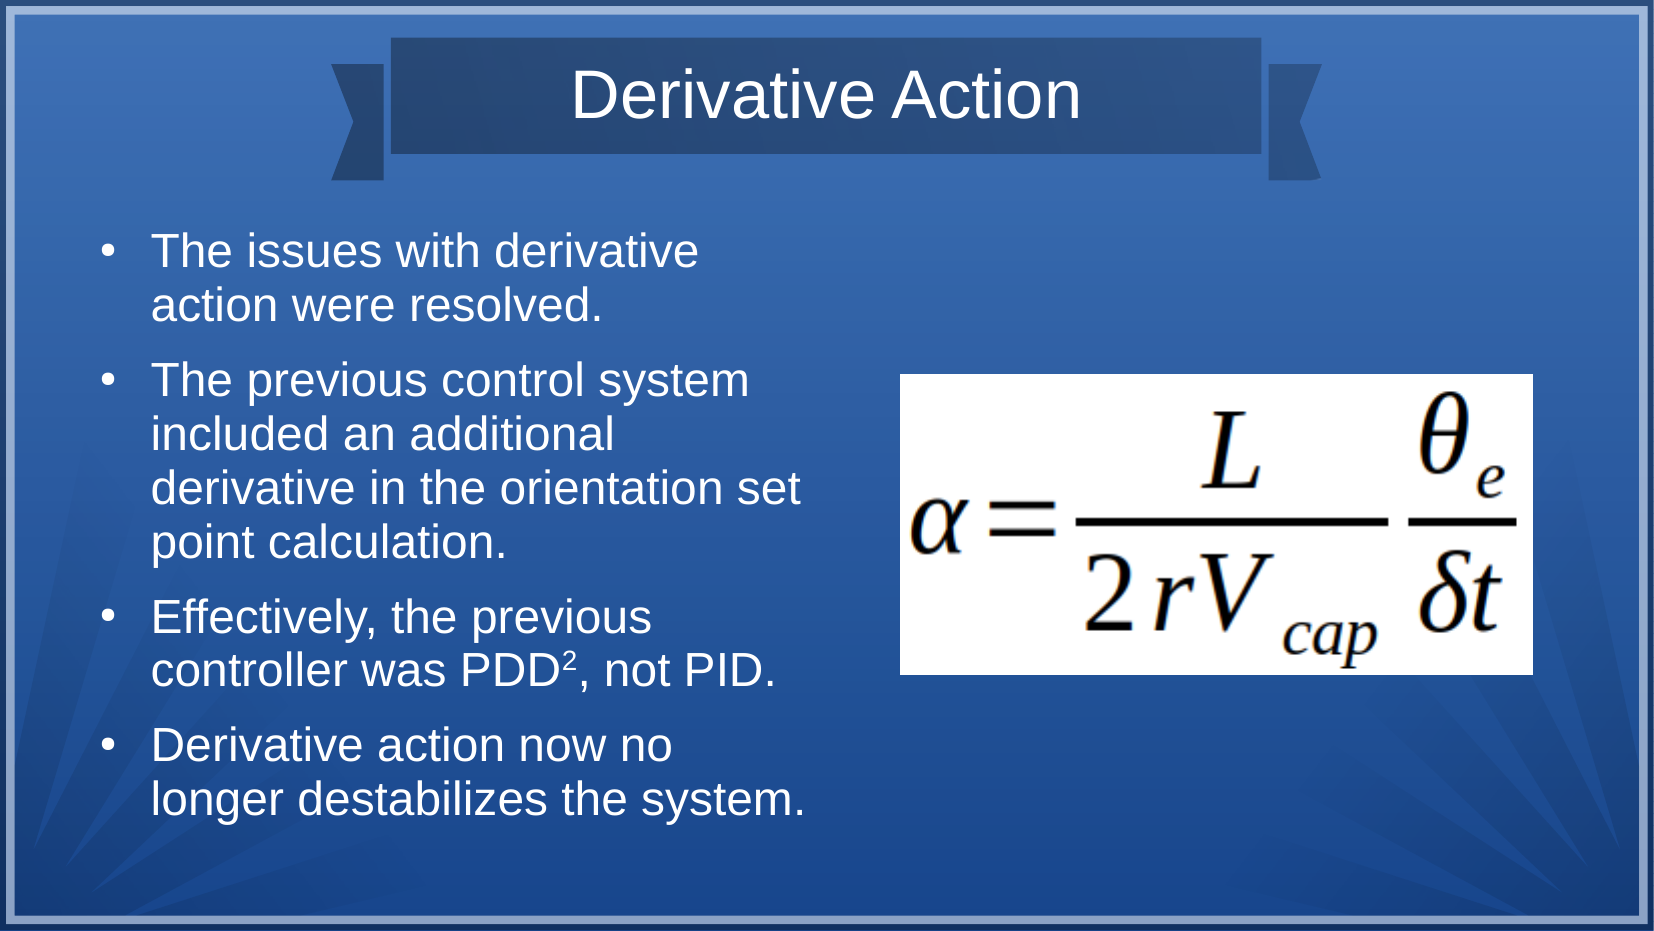

# Derivative Action
The issues with derivative action were resolved.
The previous control system included an additional derivative in the orientation set point calculation.
Effectively, the previous controller was PDD2, not PID.
Derivative action now no longer destabilizes the system.